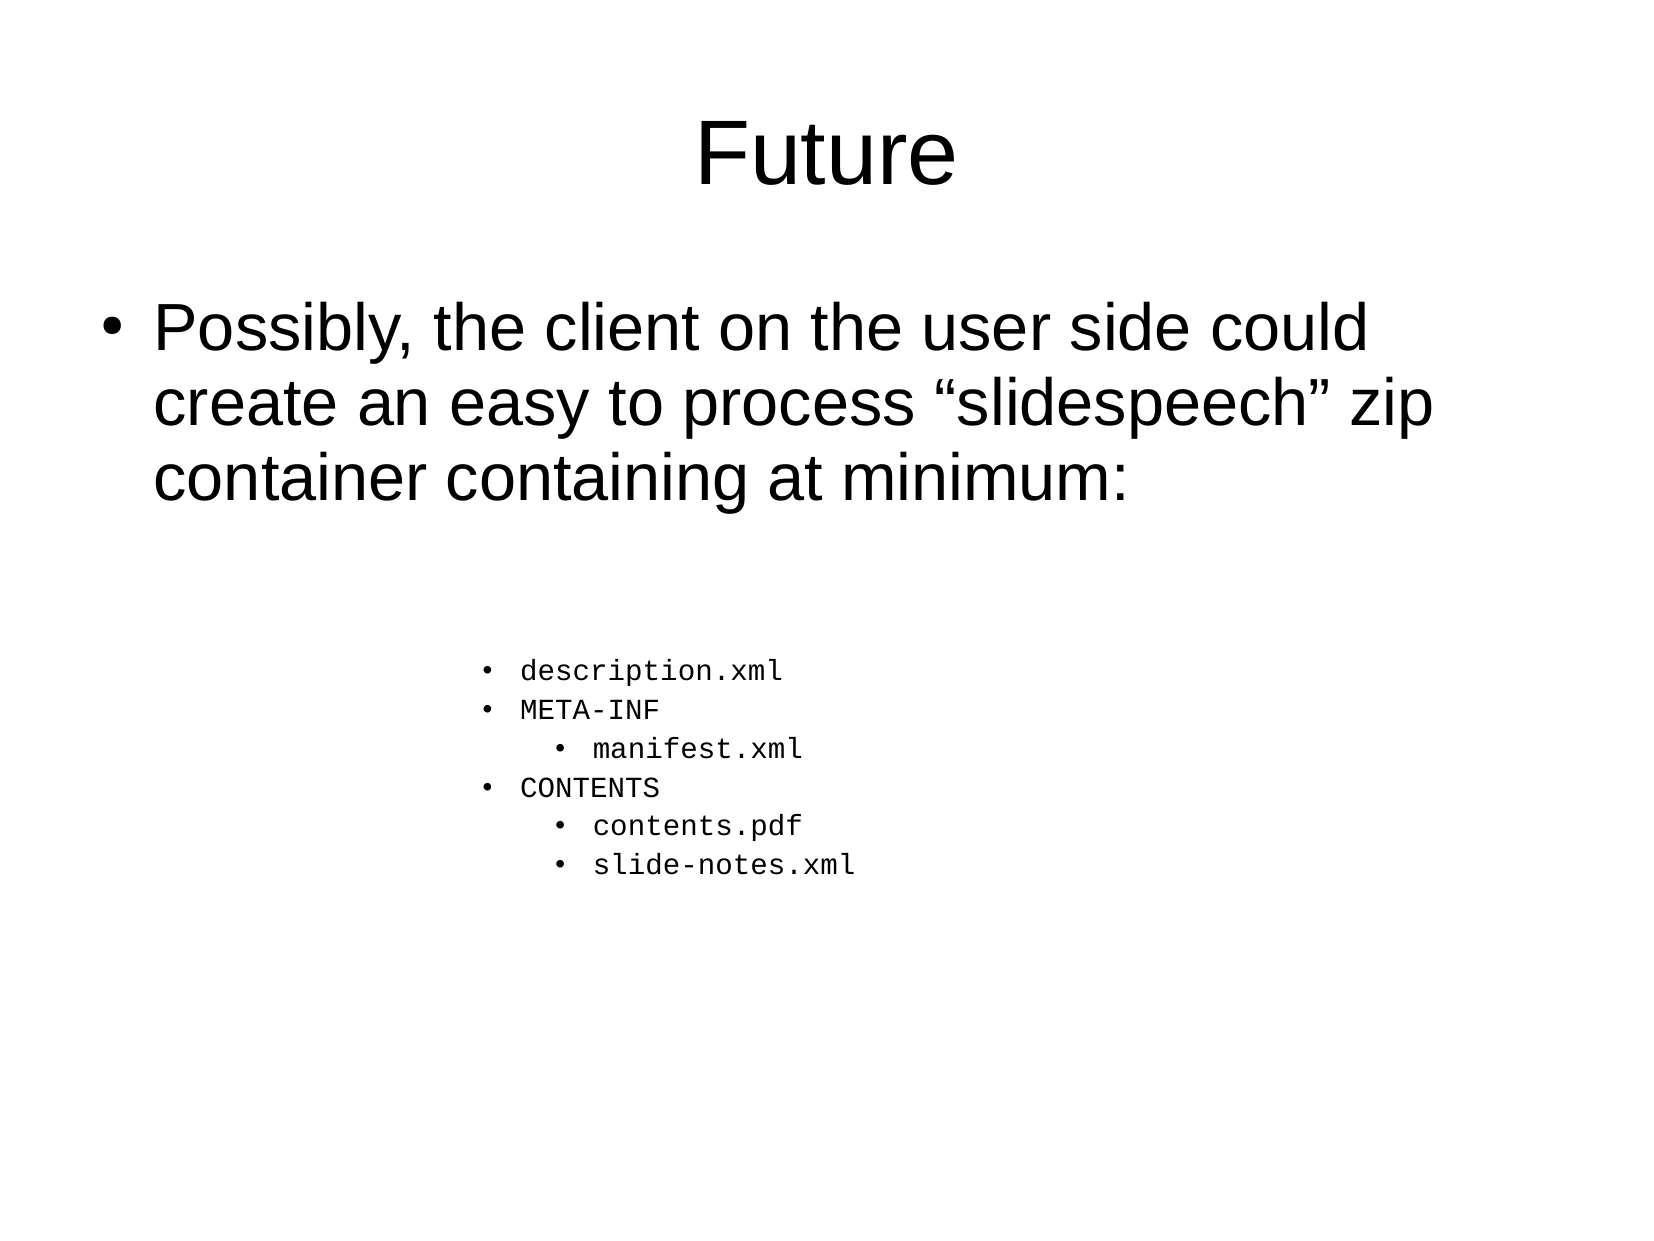

# Future
Possibly, the client on the user side could create an easy to process “slidespeech” zip container containing at minimum: